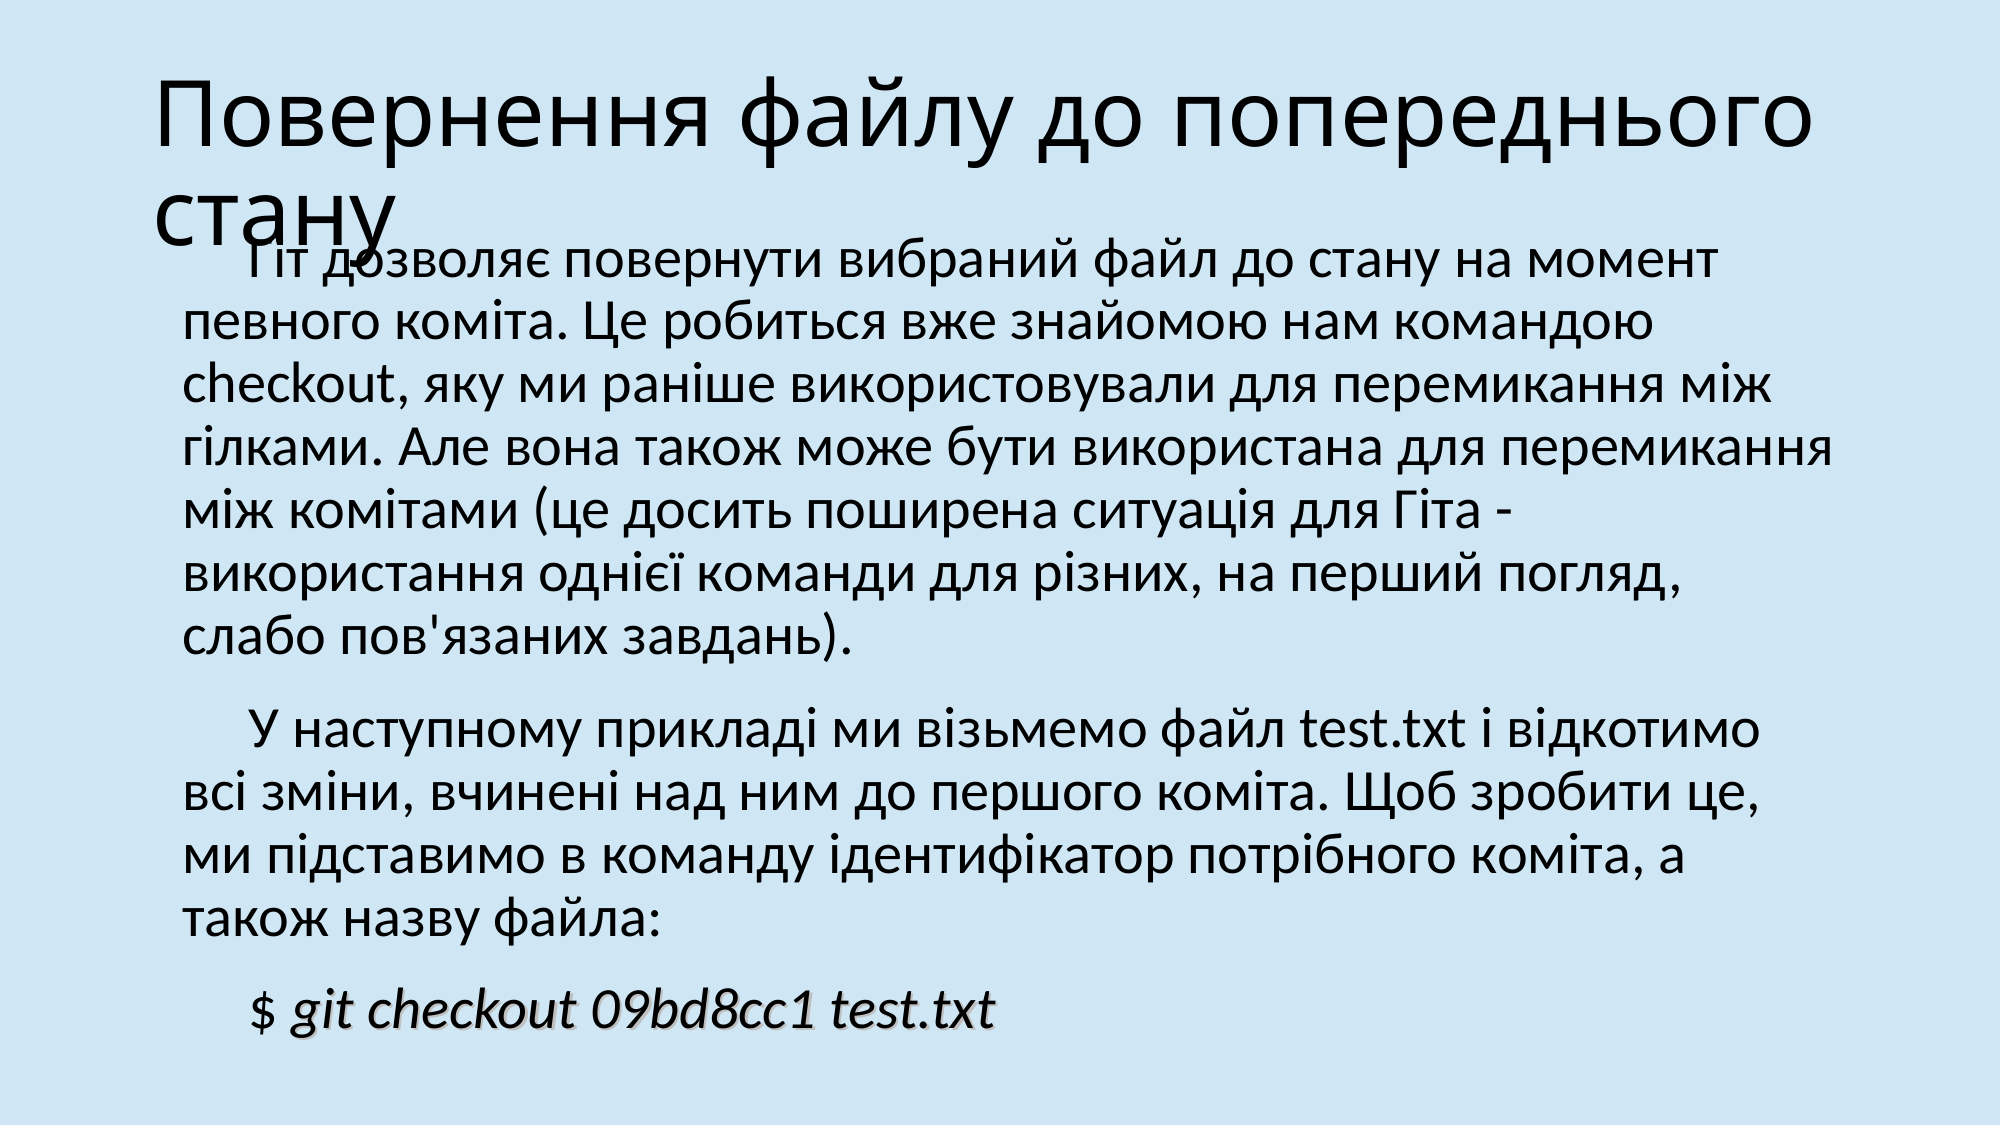

# Повернення файлу до попереднього стану
 Гіт дозволяє повернути вибраний файл до стану на момент певного коміта. Це робиться вже знайомою нам командою checkout, яку ми раніше використовували для перемикання між гілками. Але вона також може бути використана для перемикання між комітами (це досить поширена ситуація для Гіта - використання однієї команди для різних, на перший погляд, слабо пов'язаних завдань).
 У наступному прикладі ми візьмемо файл test.txt і відкотимо всі зміни, вчинені над ним до першого коміта. Щоб зробити це, ми підставимо в команду ідентифікатор потрібного коміта, а також назву файла:
 $ git checkout 09bd8cc1 test.txt